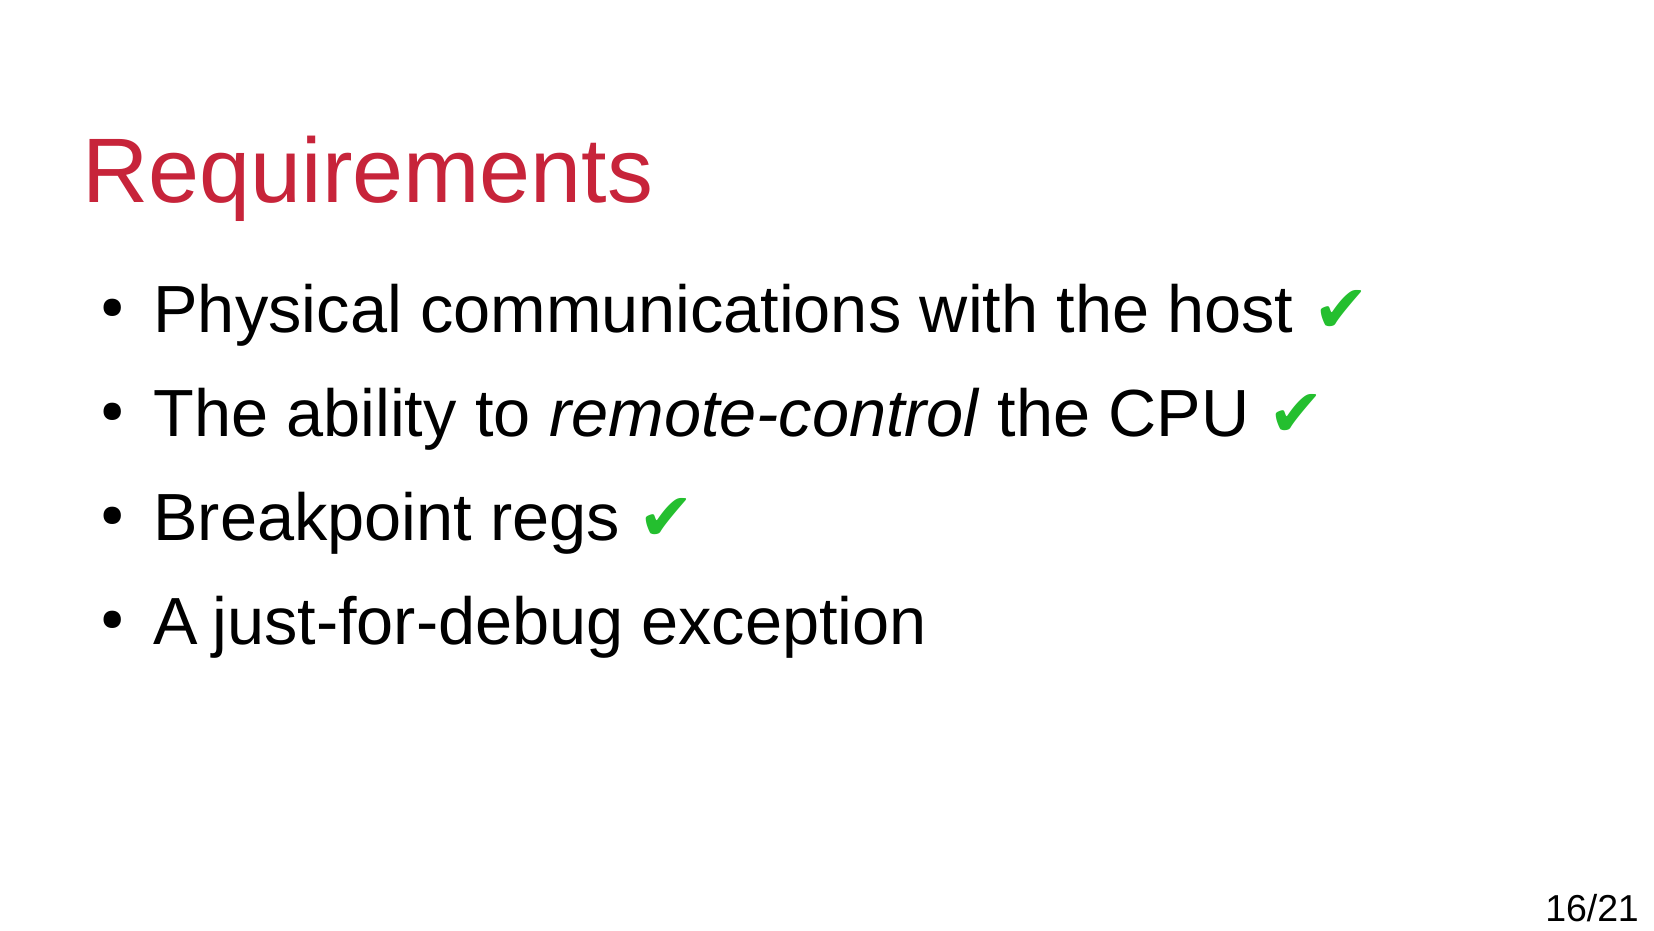

# Requirements
Physical communications with the host ✔
The ability to remote-control the CPU ✔
Breakpoint regs ✔
A just-for-debug exception